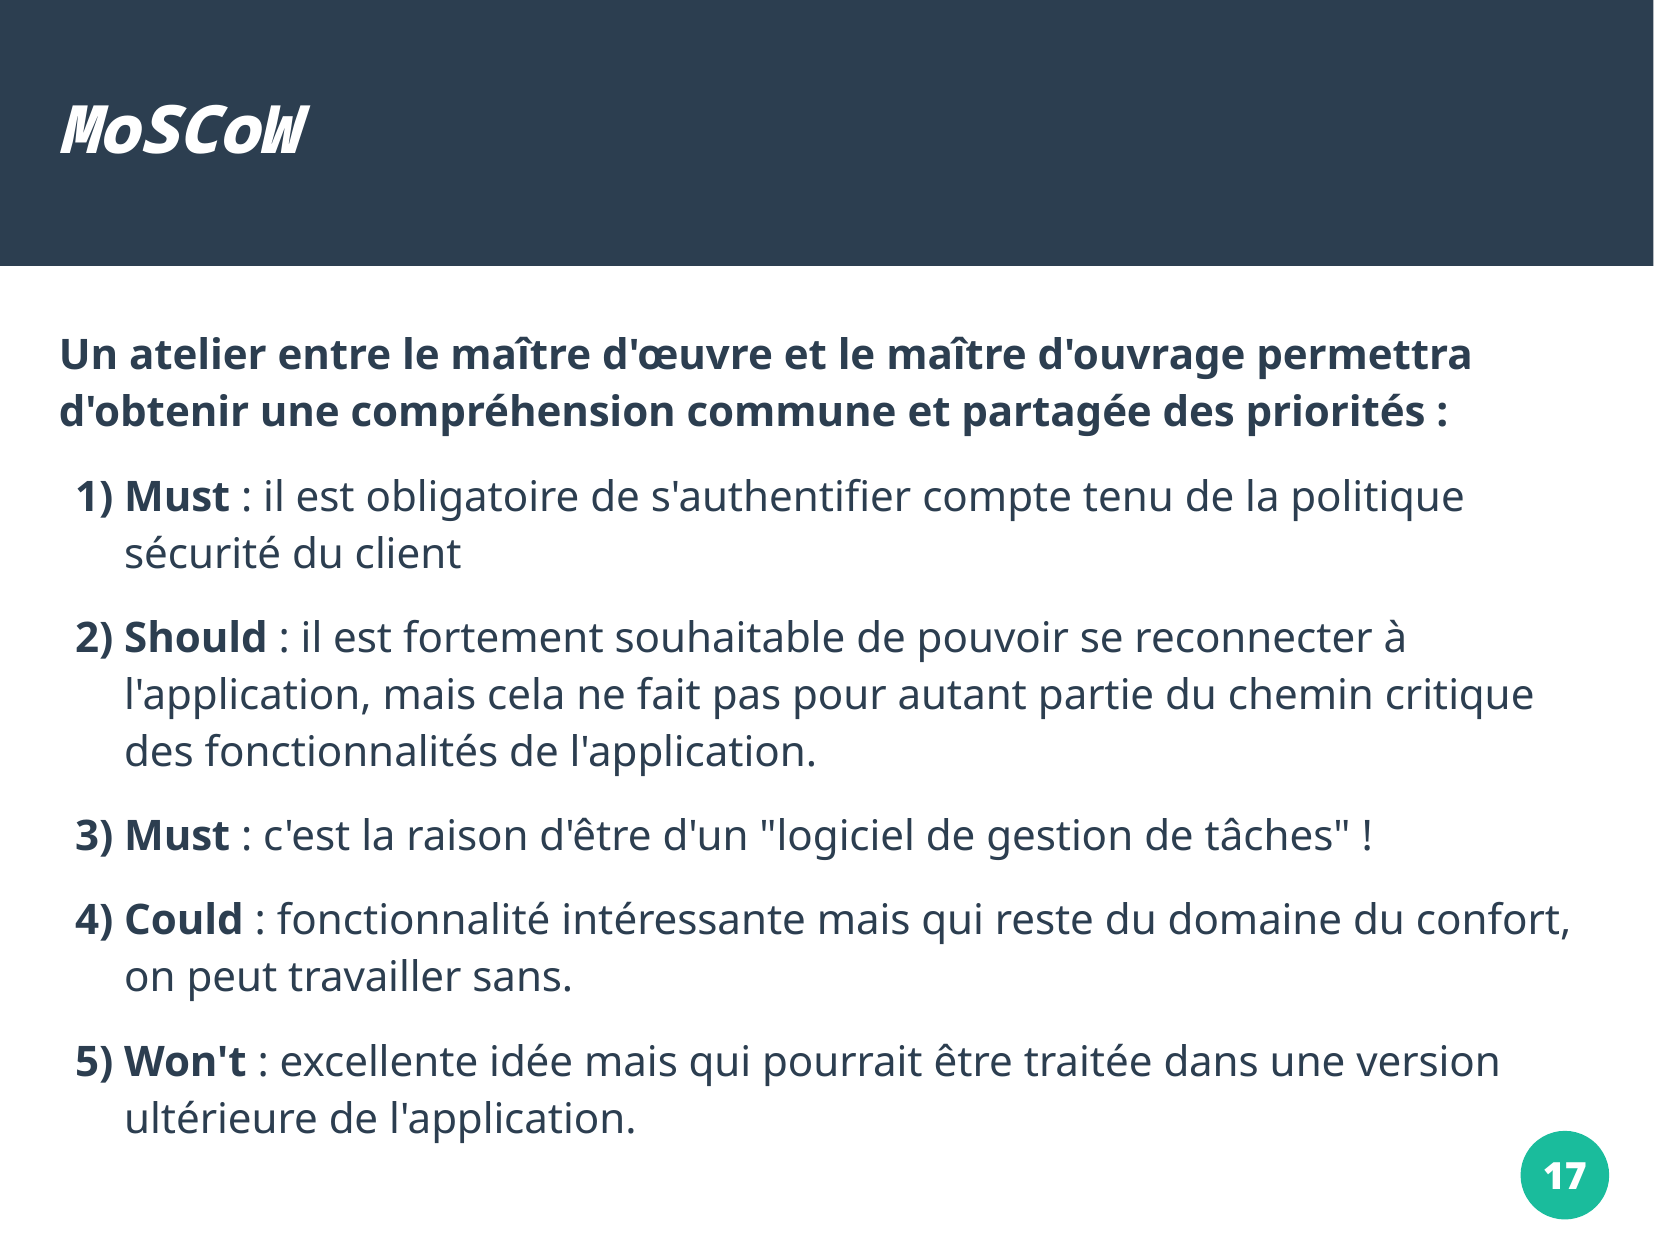

# MoSCoW
Un atelier entre le maître d'œuvre et le maître d'ouvrage permettra d'obtenir une compréhension commune et partagée des priorités :
Must : il est obligatoire de s'authentifier compte tenu de la politique sécurité du client
Should : il est fortement souhaitable de pouvoir se reconnecter à l'application, mais cela ne fait pas pour autant partie du chemin critique des fonctionnalités de l'application.
Must : c'est la raison d'être d'un "logiciel de gestion de tâches" !
Could : fonctionnalité intéressante mais qui reste du domaine du confort, on peut travailler sans.
Won't : excellente idée mais qui pourrait être traitée dans une version ultérieure de l'application.
17